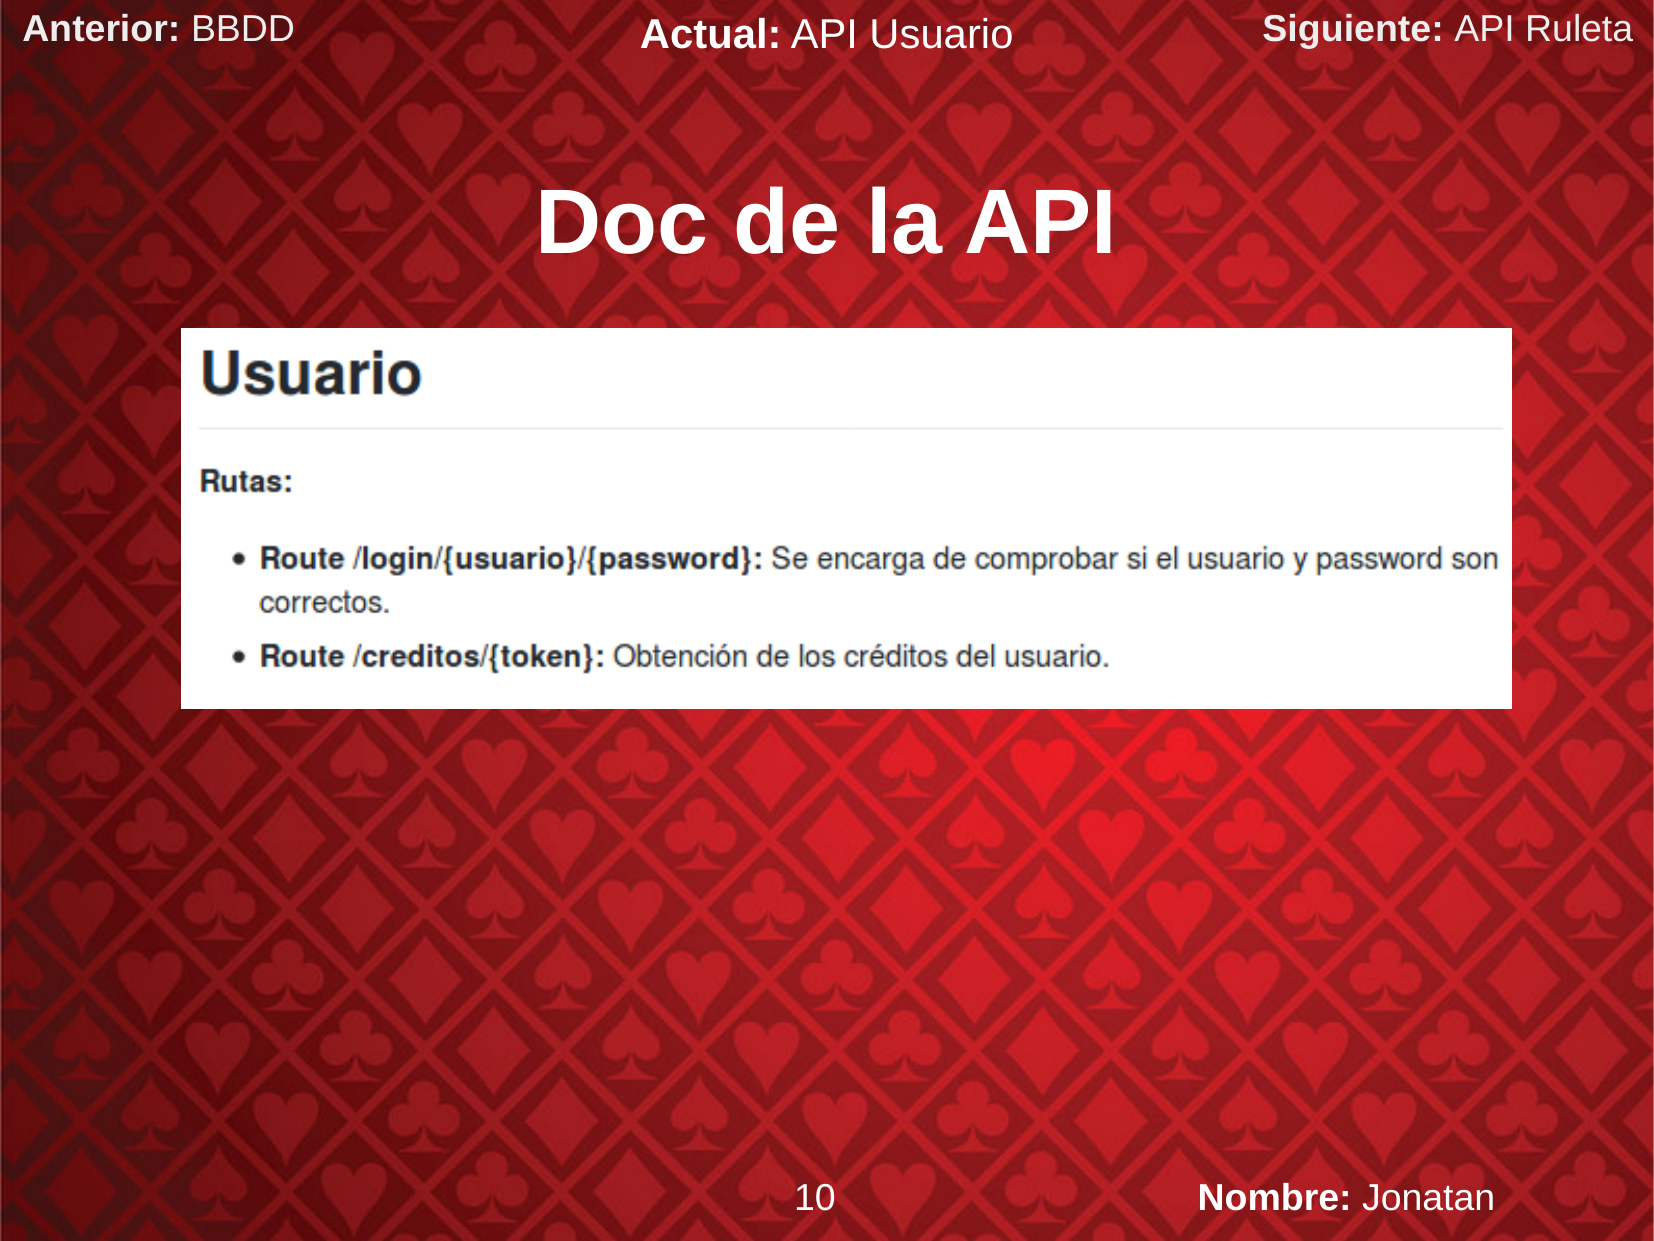

Actual: API Usuario
 Anterior: BBDD
 Siguiente: API Ruleta
# Doc de la API
10
Nombre: Jonatan